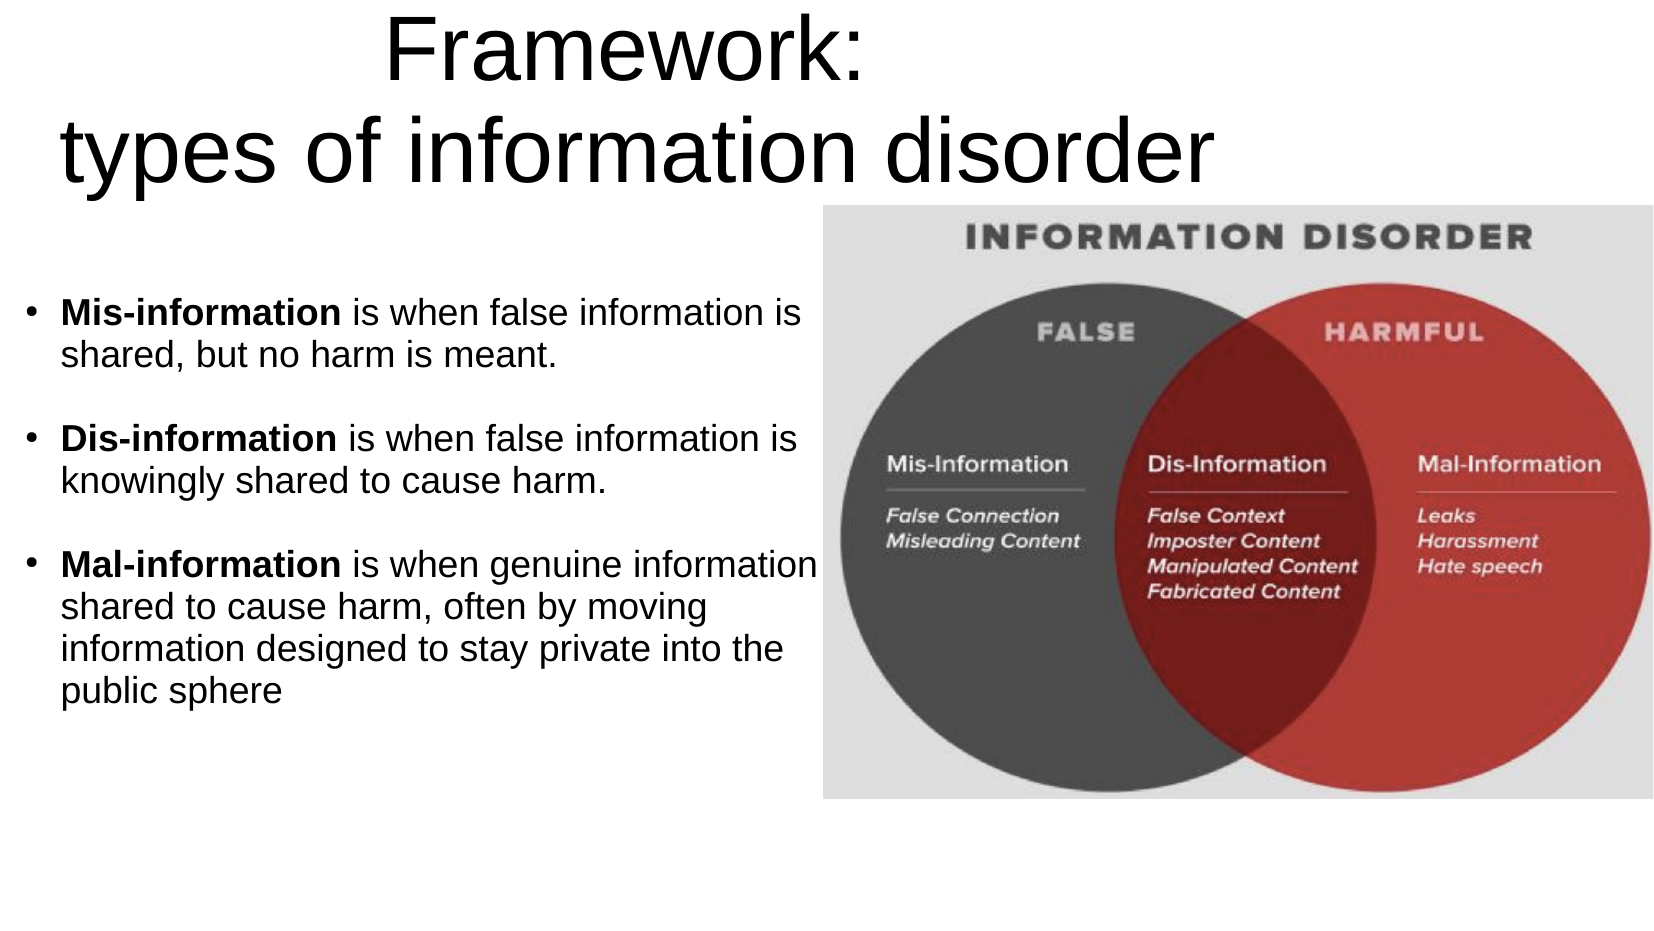

# Framework: types of information disorder
Mis-information is when false information is shared, but no harm is meant.
Dis-information is when false information is knowingly shared to cause harm.
Mal-information is when genuine information is shared to cause harm, often by moving information designed to stay private into the public sphere